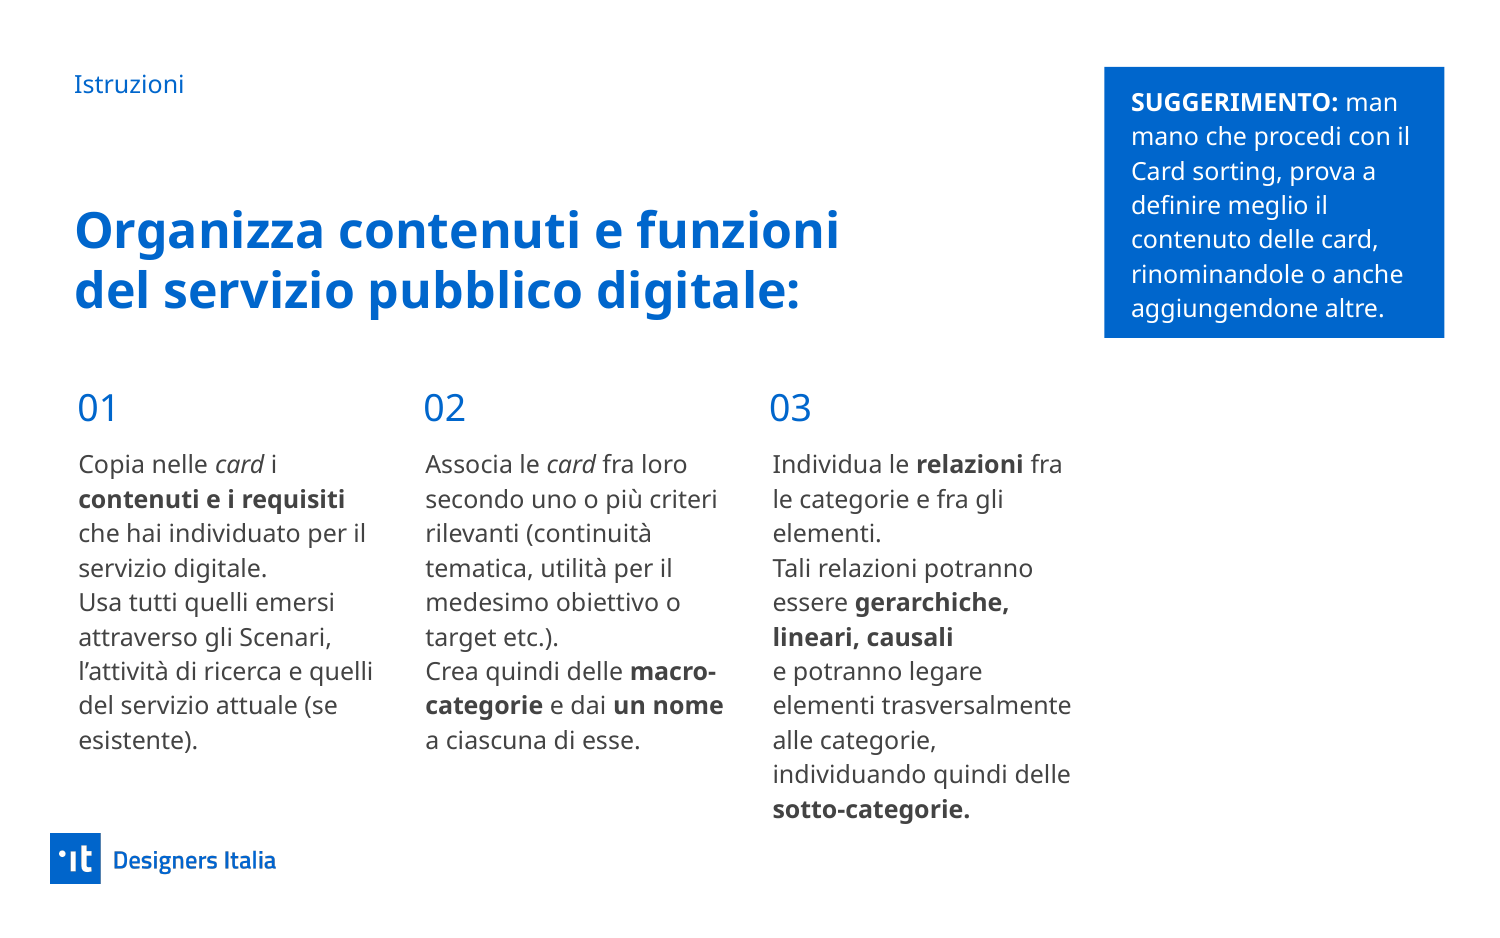

Istruzioni
SUGGERIMENTO: man mano che procedi con il Card sorting, prova a definire meglio il contenuto delle card, rinominandole o anche aggiungendone altre.
Organizza contenuti e funzioni
del servizio pubblico digitale:
01
02
03
Copia nelle card i contenuti e i requisiti che hai individuato per il servizio digitale.
Usa tutti quelli emersi attraverso gli Scenari, l’attività di ricerca e quelli del servizio attuale (se esistente).
Associa le card fra loro secondo uno o più criteri rilevanti (continuità tematica, utilità per il medesimo obiettivo o target etc.).
Crea quindi delle macro-categorie e dai un nome a ciascuna di esse.
Individua le relazioni fra le categorie e fra gli elementi.
Tali relazioni potranno essere gerarchiche, lineari, causali
e potranno legare elementi trasversalmente alle categorie, individuando quindi delle sotto-categorie.